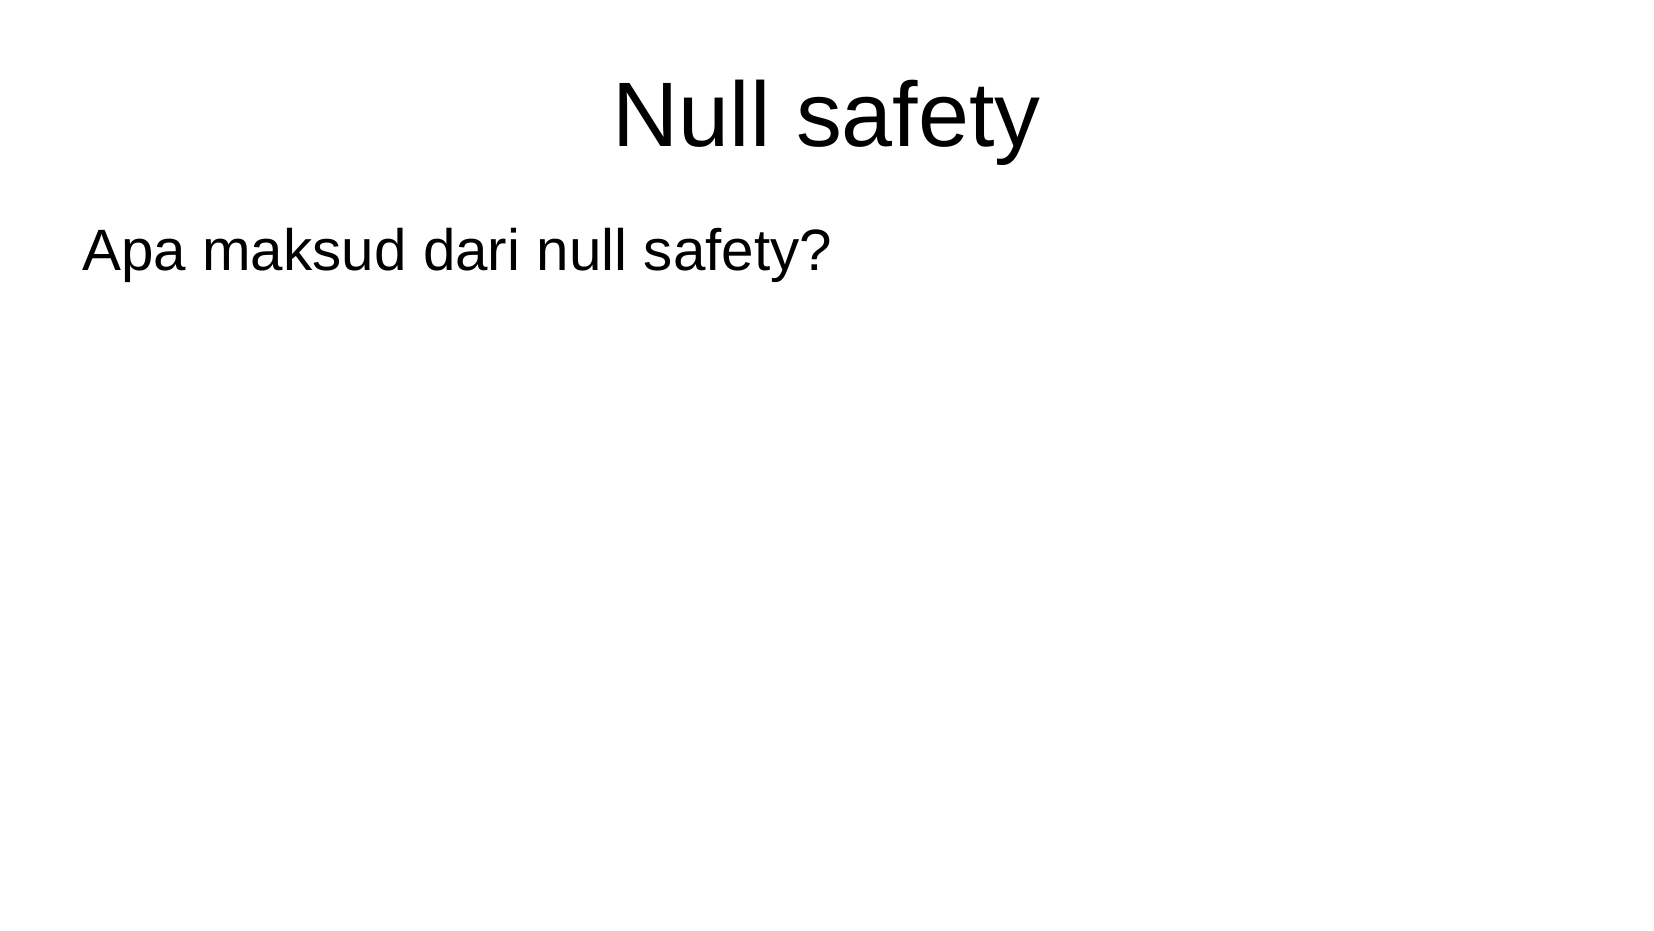

# Null safety
Apa maksud dari null safety?